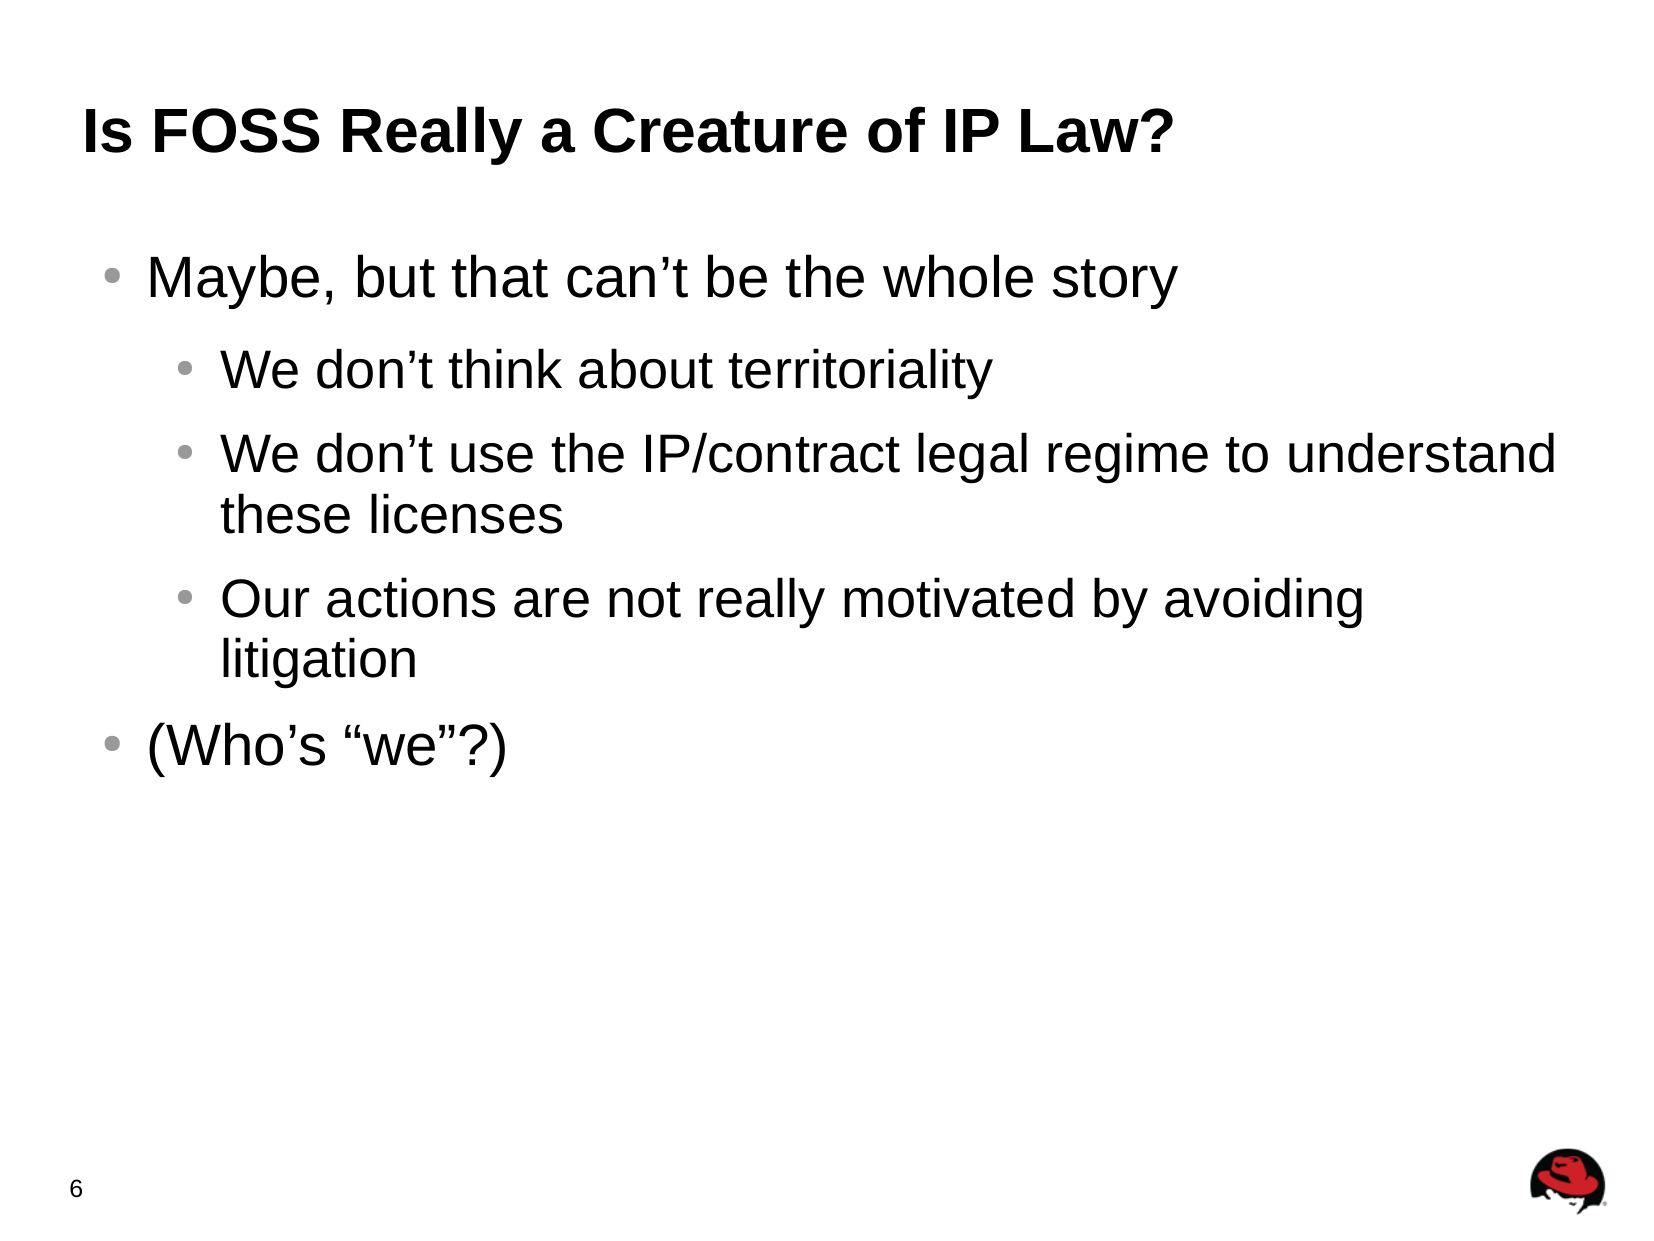

# Is FOSS Really a Creature of IP Law?
Maybe, but that can’t be the whole story
We don’t think about territoriality
We don’t use the IP/contract legal regime to understand these licenses
Our actions are not really motivated by avoiding litigation
(Who’s “we”?)